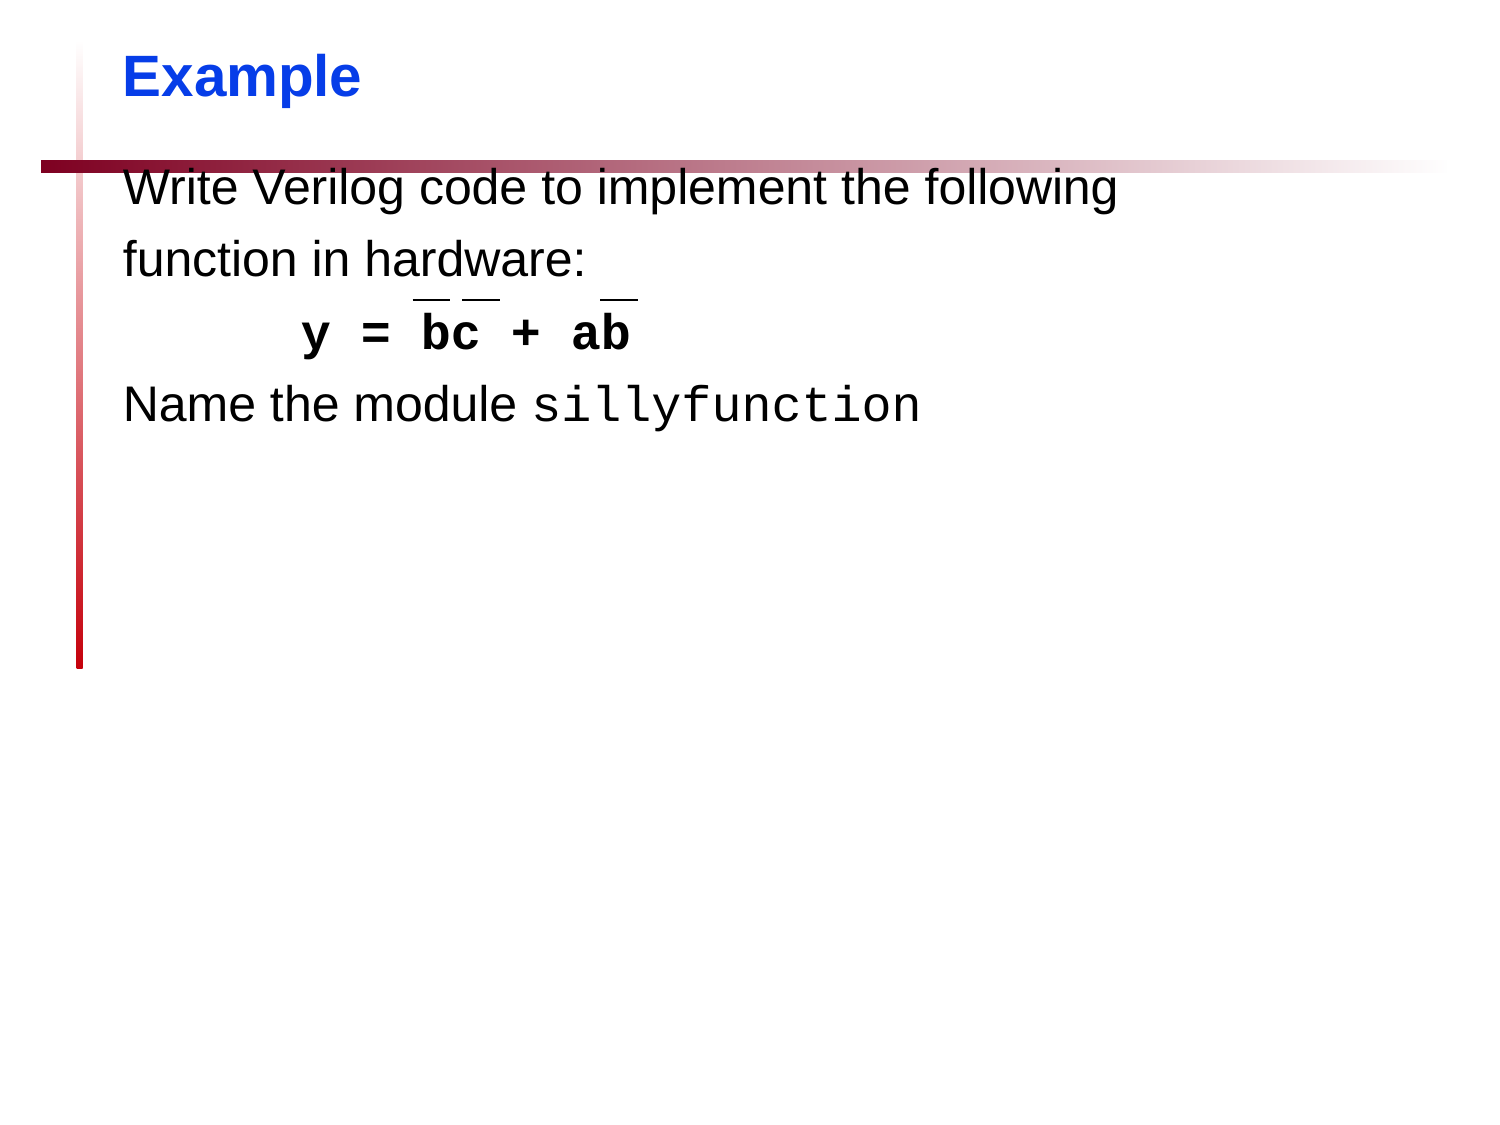

# Example
Write Verilog code to implement the following
function in hardware:
		 y = bc + ab
Name the module sillyfunction